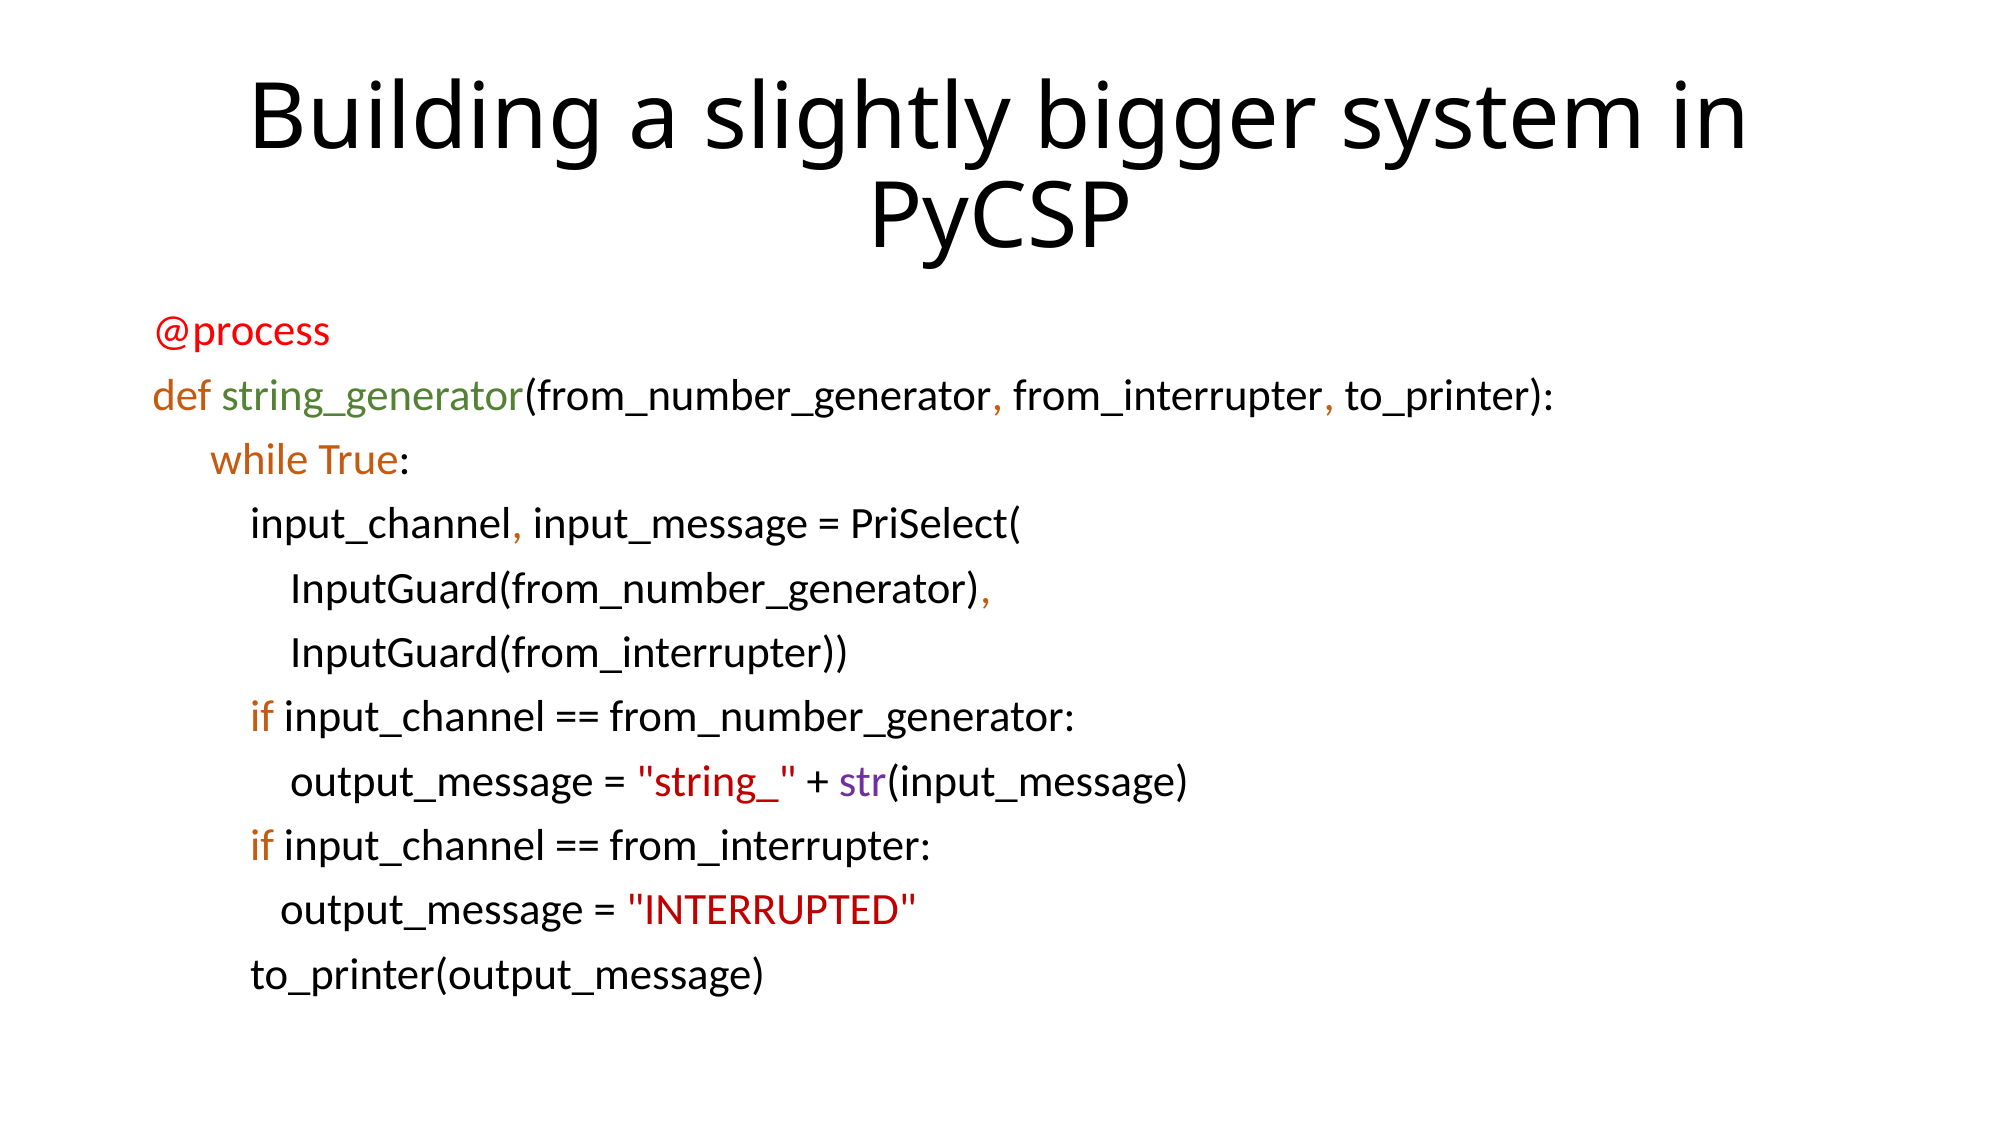

# Building a slightly bigger system in PyCSP
@process
def string_generator(from_number_generator, from_interrupter, to_printer):
	while True:
		 input_channel, input_message = PriSelect(
			 InputGuard(from_number_generator),
			 InputGuard(from_interrupter))
		 if input_channel == from_number_generator:
			 output_message = "string_" + str(input_message)
		 if input_channel == from_interrupter:
			 output_message = "INTERRUPTED"
		 to_printer(output_message)